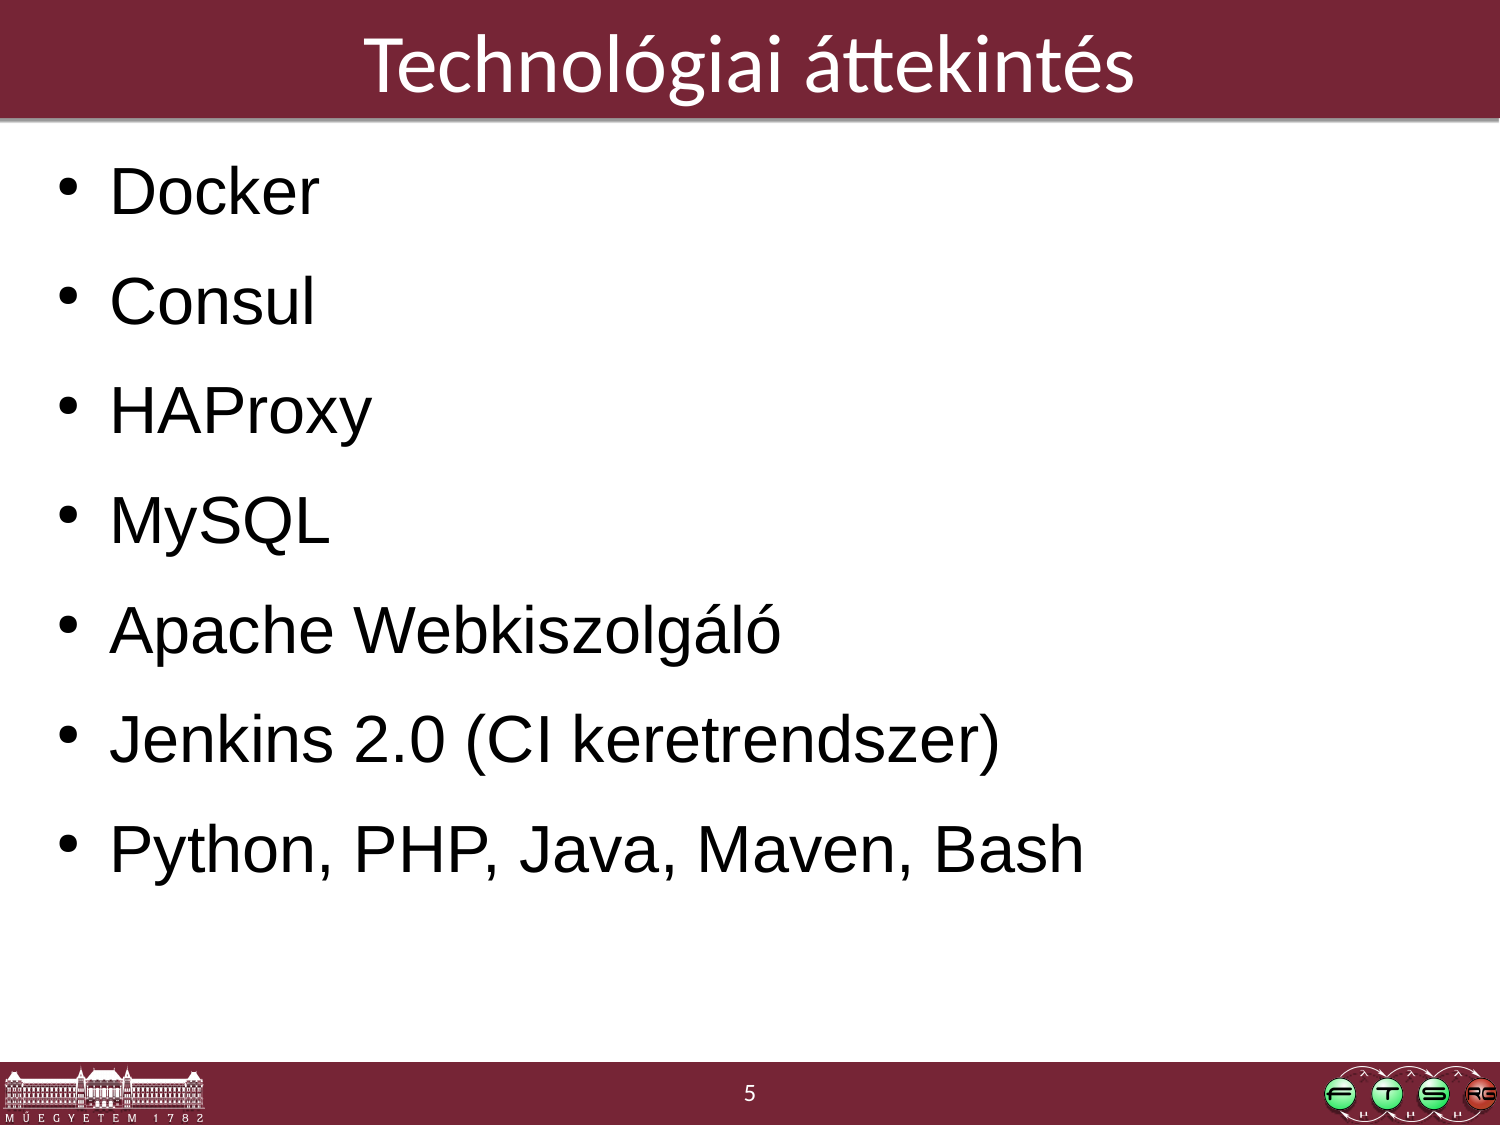

# Technológiai áttekintés
Docker
Consul
HAProxy
MySQL
Apache Webkiszolgáló
Jenkins 2.0 (CI keretrendszer)
Python, PHP, Java, Maven, Bash